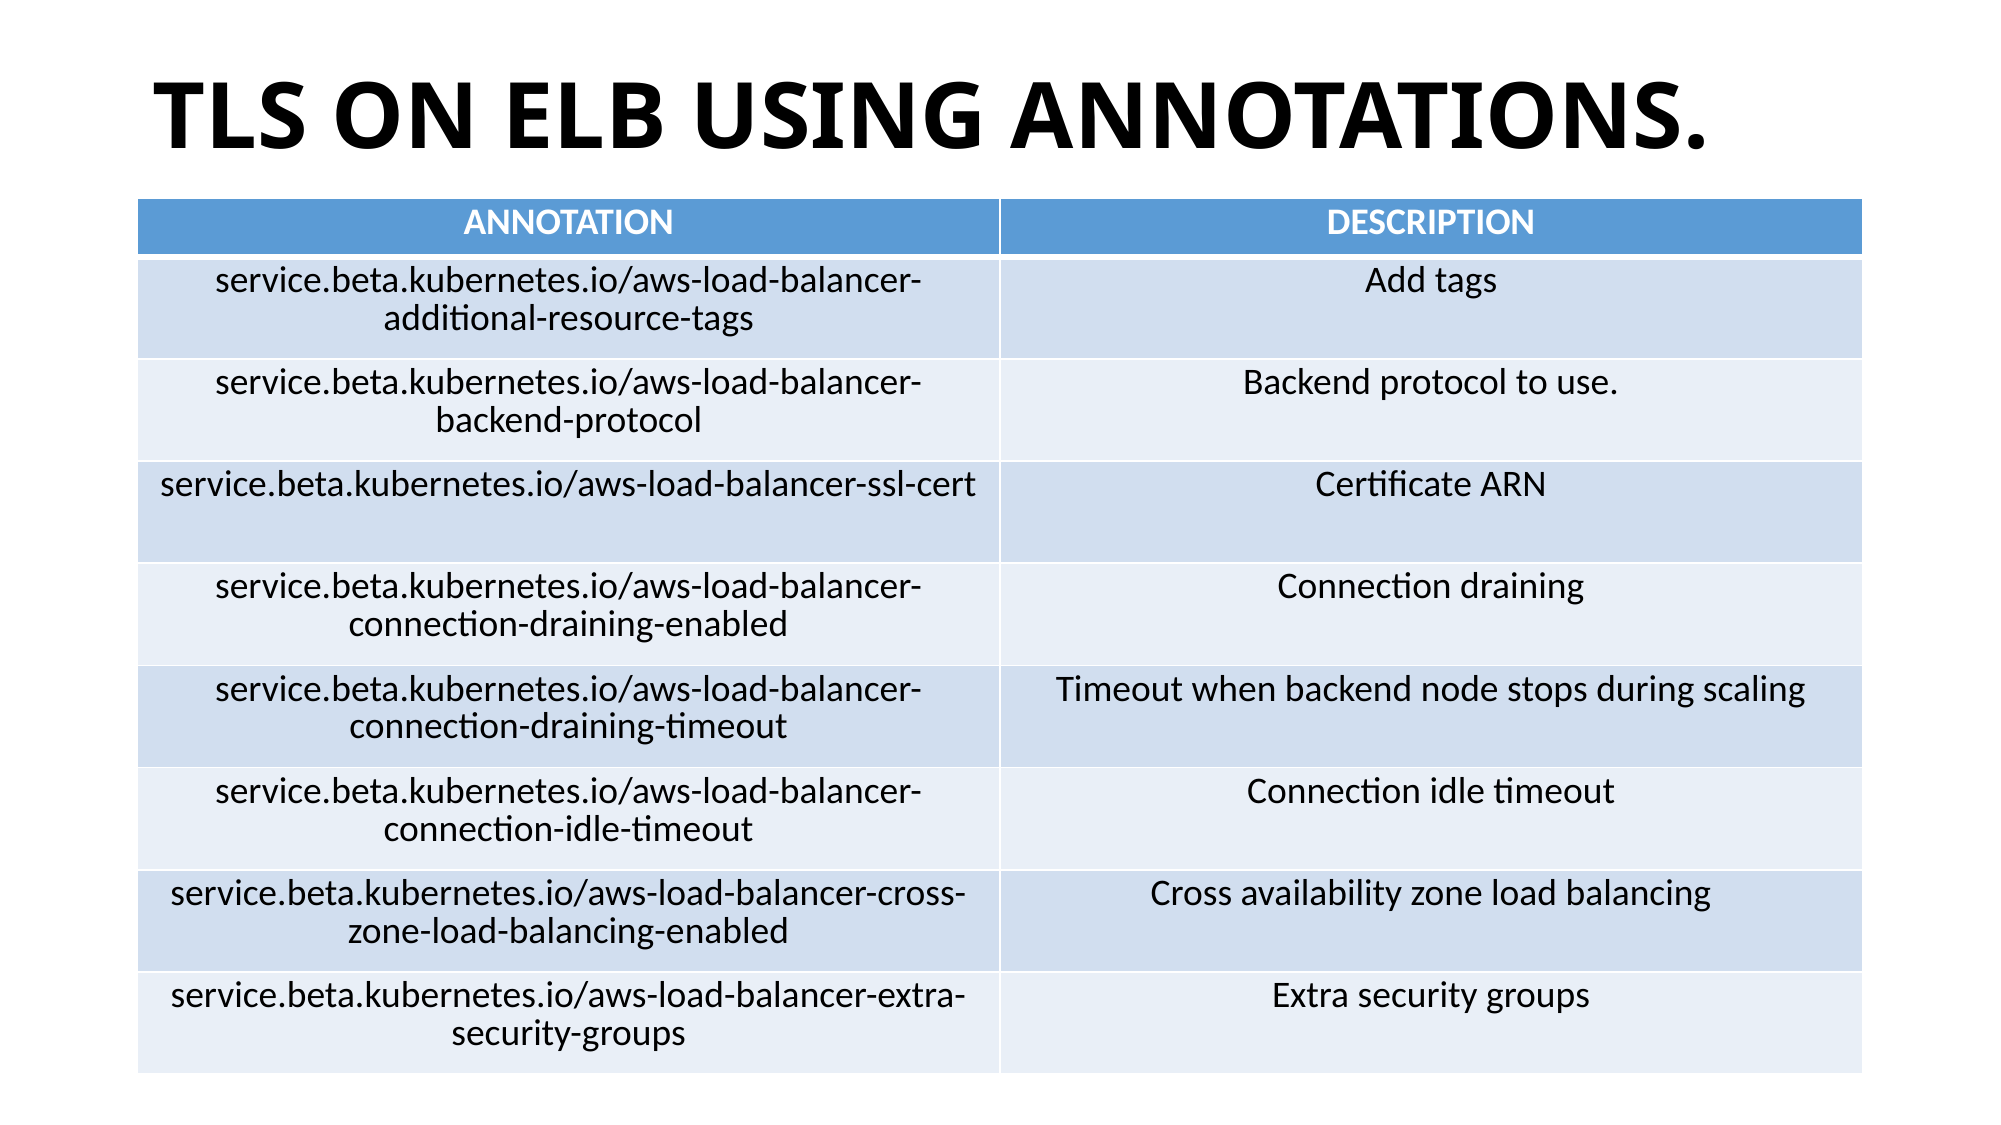

# TLS ON ELB USING ANNOTATIONS.
| ANNOTATION | DESCRIPTION |
| --- | --- |
| service.beta.kubernetes.io/aws-load-balancer-additional-resource-tags | Add tags |
| service.beta.kubernetes.io/aws-load-balancer-backend-protocol | Backend protocol to use. |
| service.beta.kubernetes.io/aws-load-balancer-ssl-cert | Certificate ARN |
| service.beta.kubernetes.io/aws-load-balancer-connection-draining-enabled | Connection draining |
| service.beta.kubernetes.io/aws-load-balancer-connection-draining-timeout | Timeout when backend node stops during scaling |
| service.beta.kubernetes.io/aws-load-balancer-connection-idle-timeout | Connection idle timeout |
| service.beta.kubernetes.io/aws-load-balancer-cross-zone-load-balancing-enabled | Cross availability zone load balancing |
| service.beta.kubernetes.io/aws-load-balancer-extra-security-groups | Extra security groups |